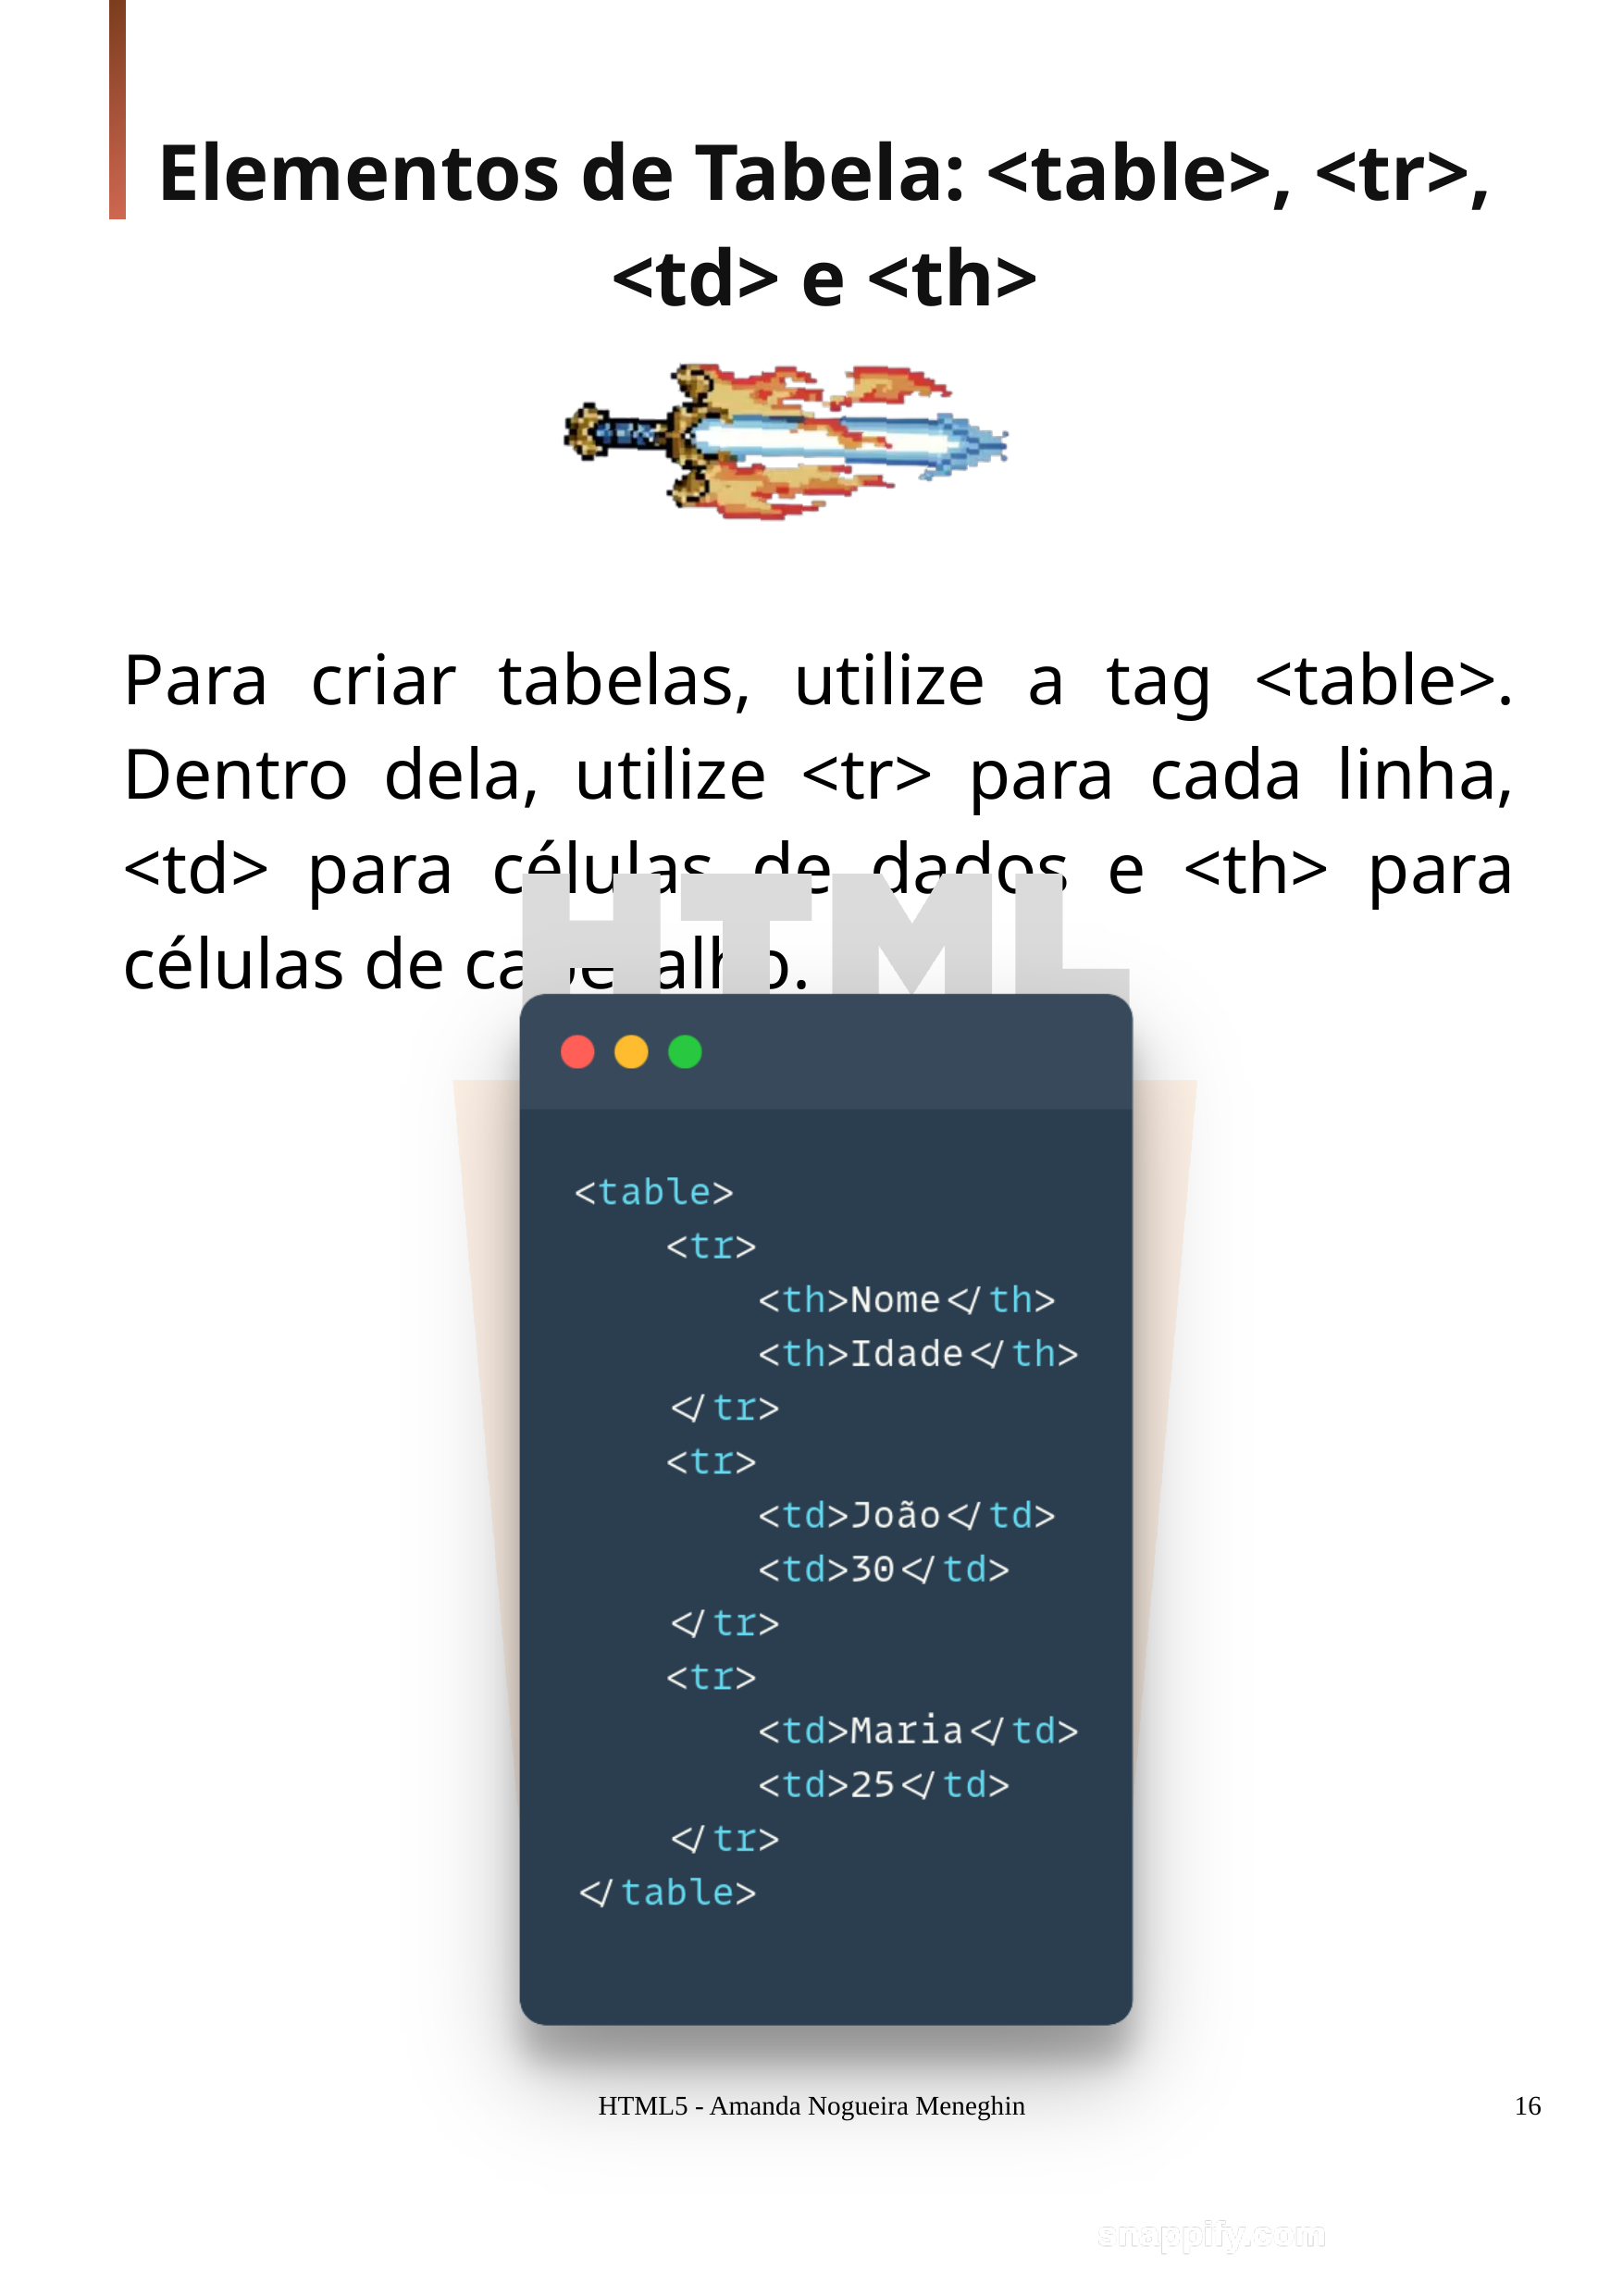

Elementos de Tabela: <table>, <tr>, <td> e <th>
Para criar tabelas, utilize a tag <table>. Dentro dela, utilize <tr> para cada linha, <td> para células de dados e <th> para células de cabeçalho.
HTML5 - Amanda Nogueira Meneghin
16